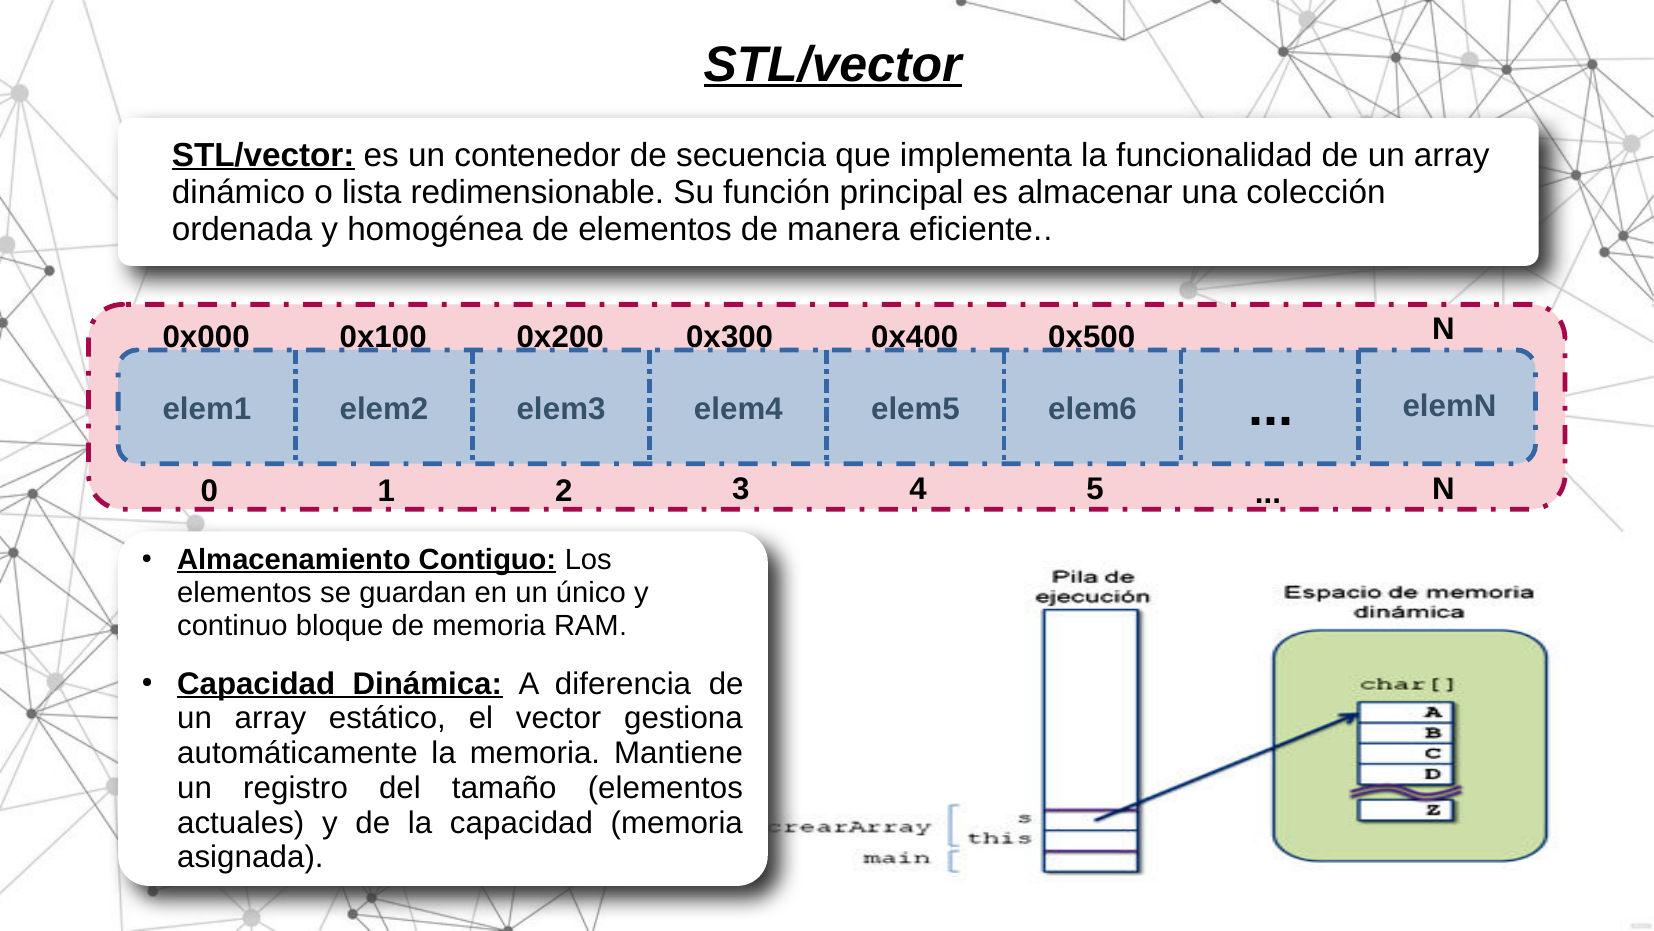

# STL/vector
STL/vector: es un contenedor de secuencia que implementa la funcionalidad de un array dinámico o lista redimensionable. Su función principal es almacenar una colección ordenada y homogénea de elementos de manera eficiente..
N
0x000
0x100
0x200
0x300
0x400
0x500
 ...
elemN
elem1
elem2
elem3
elem4
elem5
elem6
3
4
5
N
0
1
2
...
Almacenamiento Contiguo: Los elementos se guardan en un único y continuo bloque de memoria RAM.
Capacidad Dinámica: A diferencia de un array estático, el vector gestiona automáticamente la memoria. Mantiene un registro del tamaño (elementos actuales) y de la capacidad (memoria asignada).